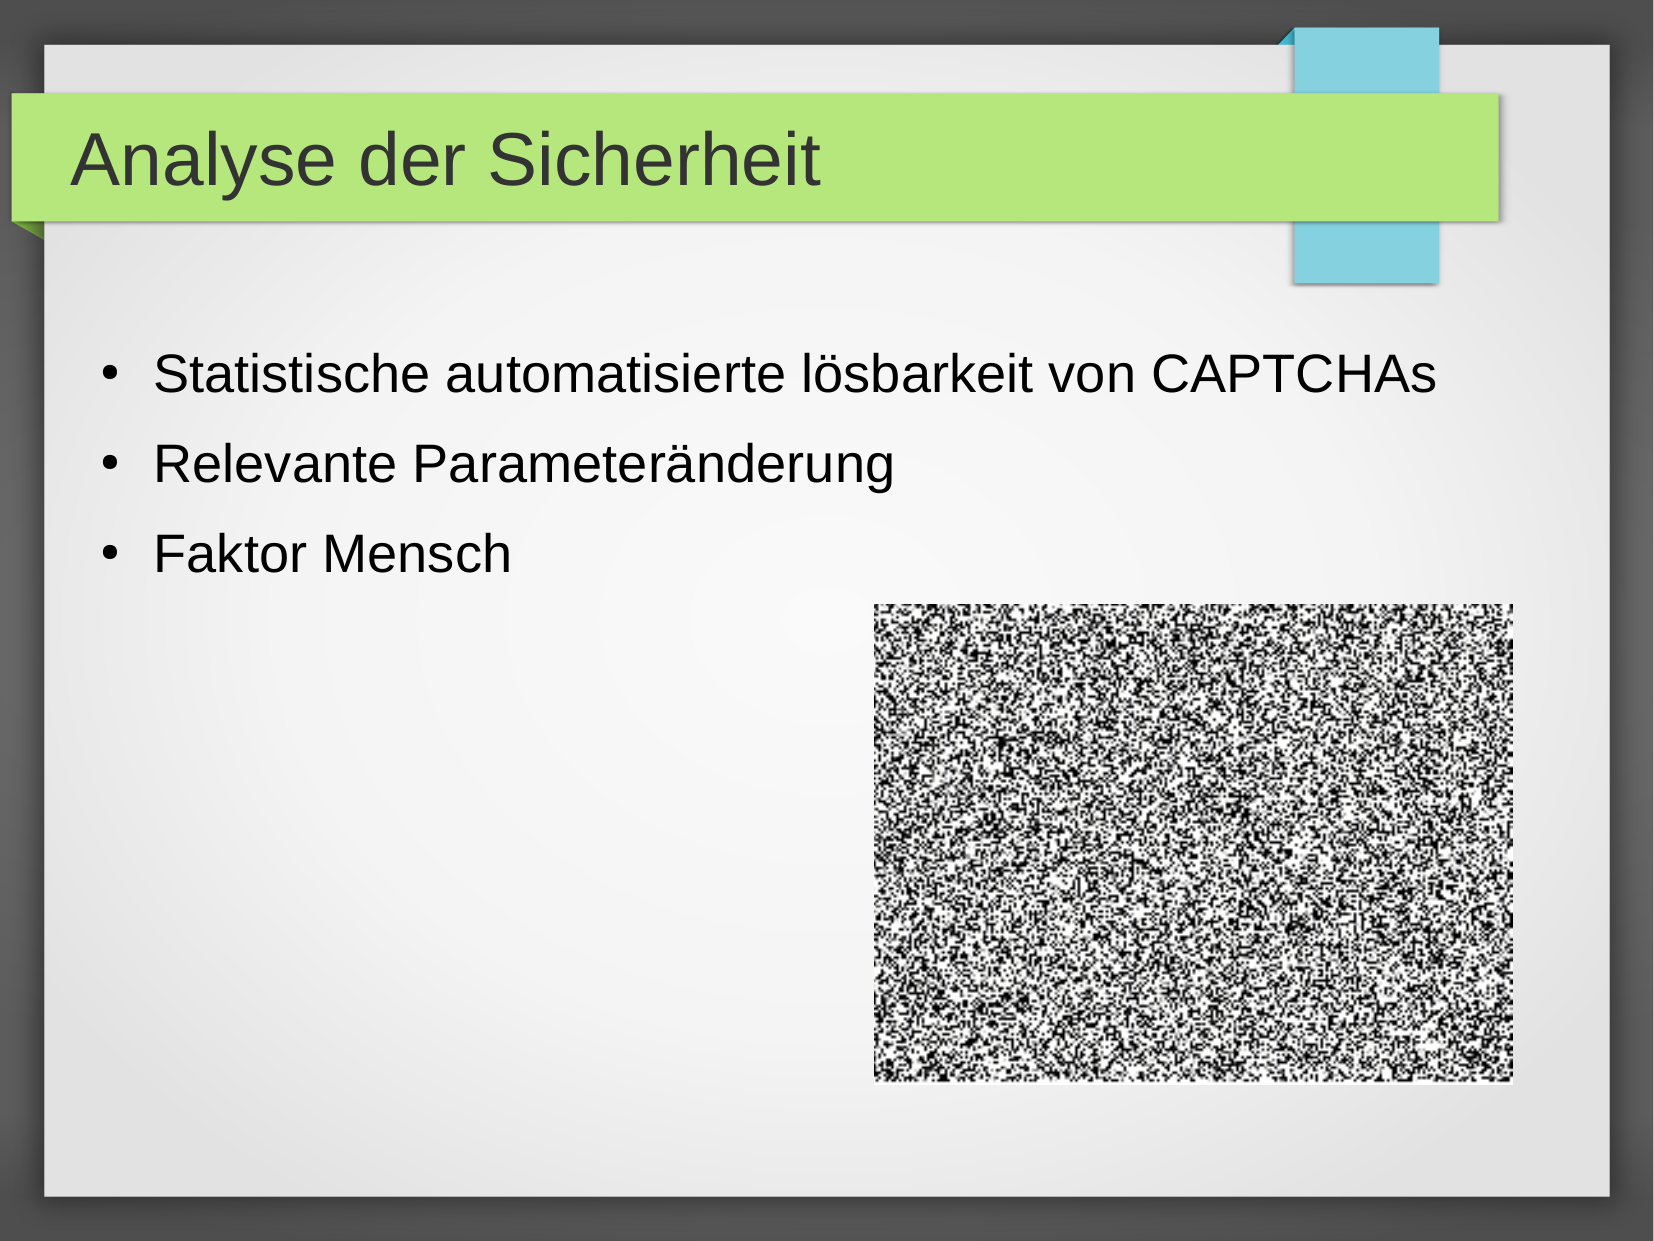

# Analyse der Sicherheit
Statistische automatisierte lösbarkeit von CAPTCHAs
Relevante Parameteränderung
Faktor Mensch